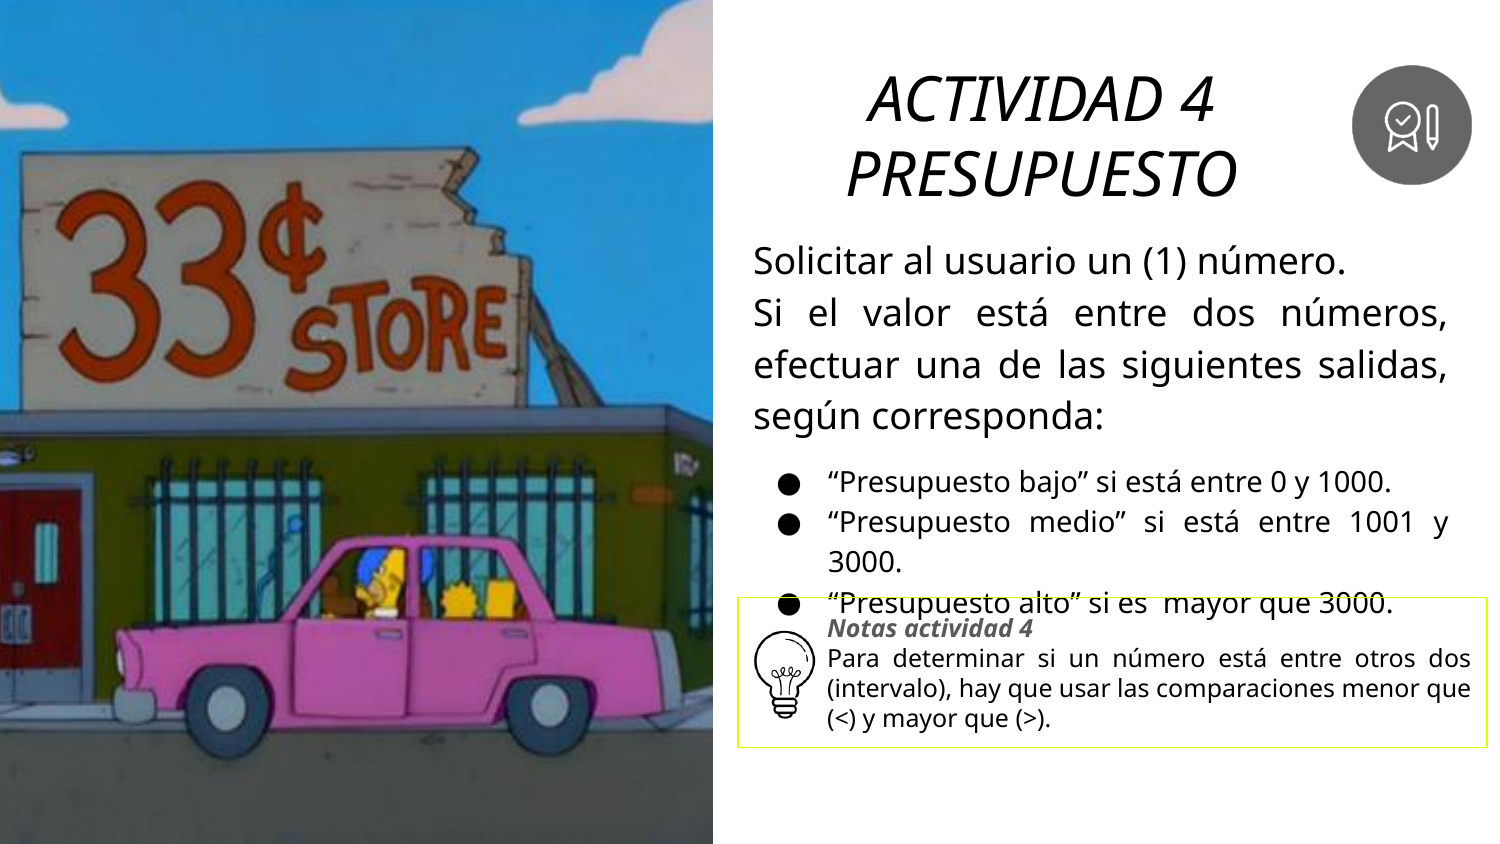

ACTIVIDAD 4
PRESUPUESTO
Solicitar al usuario un (1) número.
Si el valor está entre dos números, efectuar una de las siguientes salidas, según corresponda:
“Presupuesto bajo” si está entre 0 y 1000.
“Presupuesto medio” si está entre 1001 y 3000.
“Presupuesto alto” si es mayor que 3000.
Notas actividad 4
Para determinar si un número está entre otros dos (intervalo), hay que usar las comparaciones menor que (<) y mayor que (>).